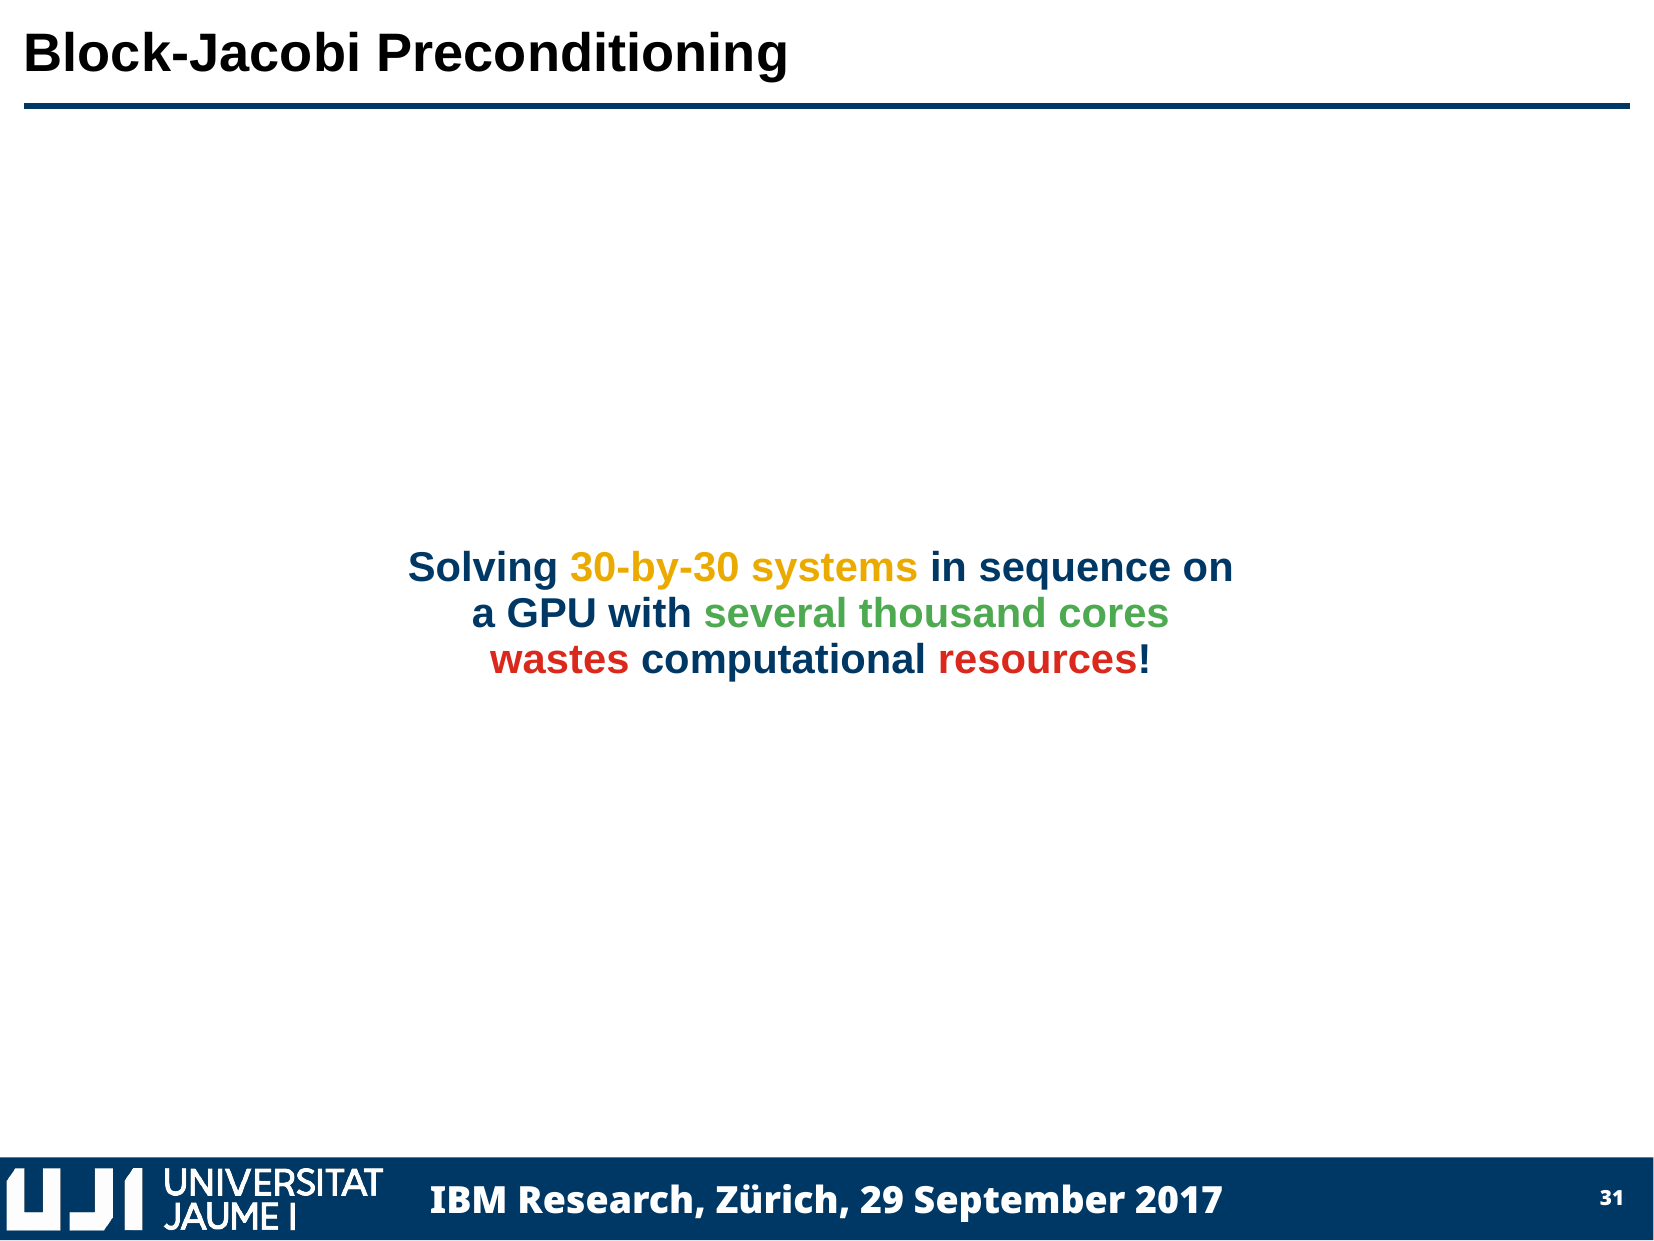

# Block-Jacobi Preconditioning
Solving 30-by-30 systems in sequence on a GPU with several thousand cores wastes computational resources!
IBM Research, Zürich, 29 September 2017
31